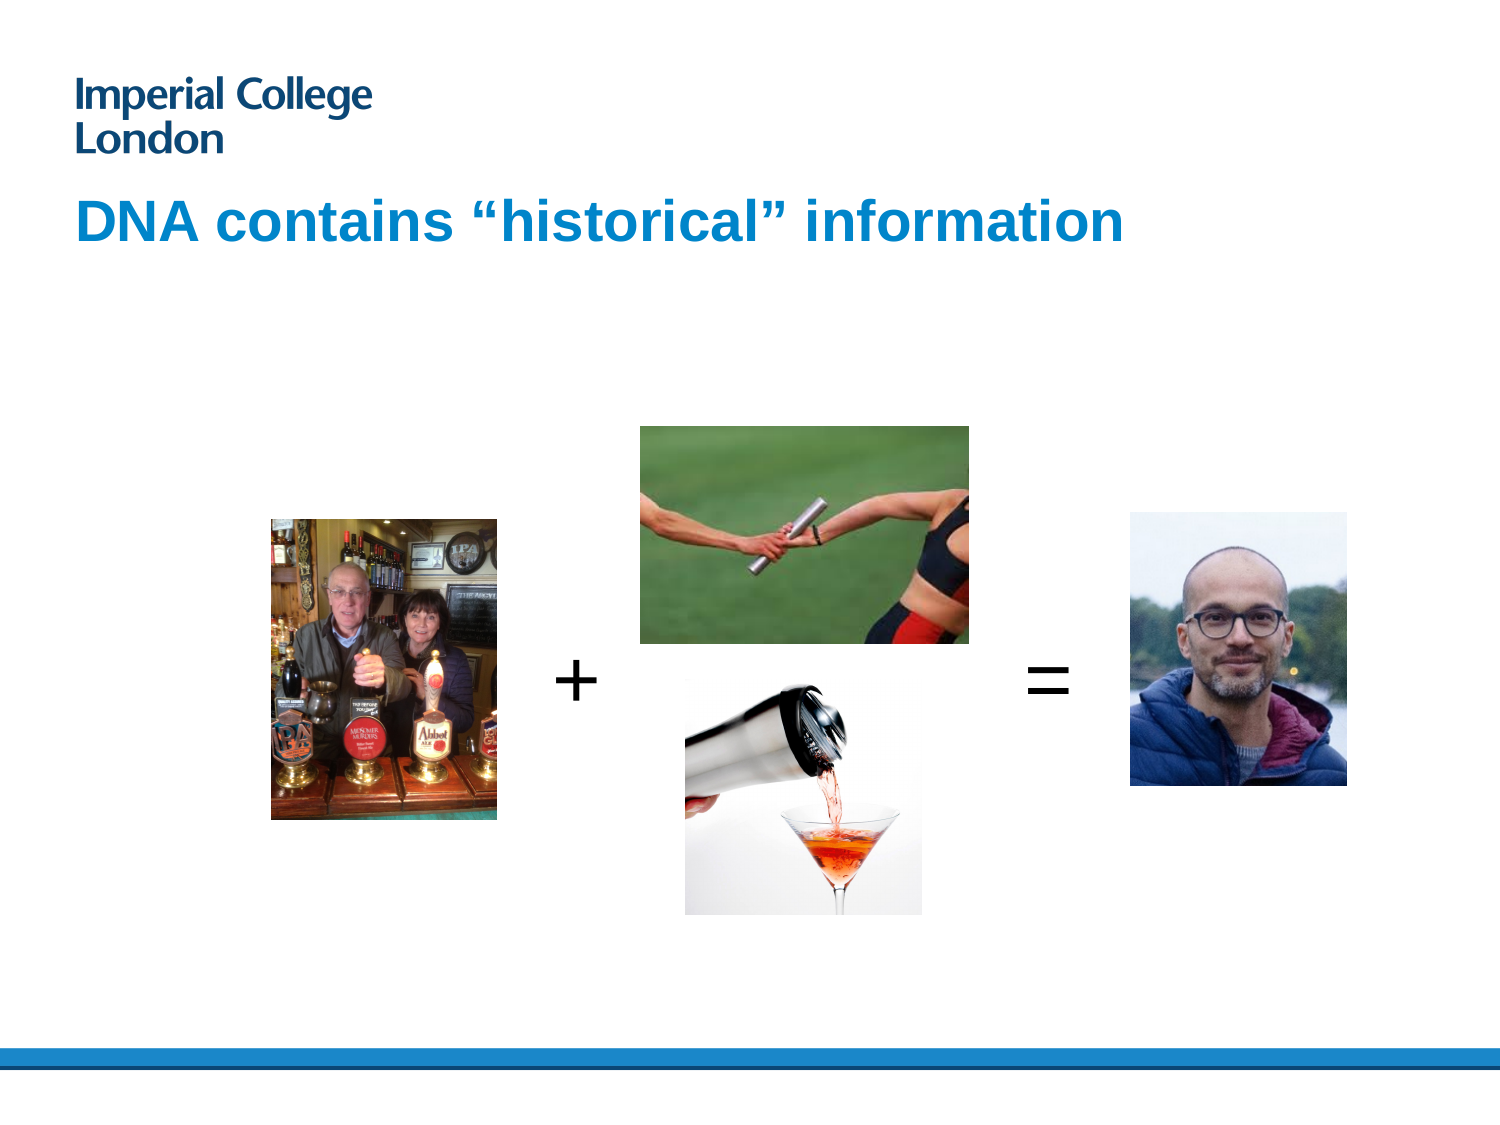

# DNA contains “historical” information
+
=